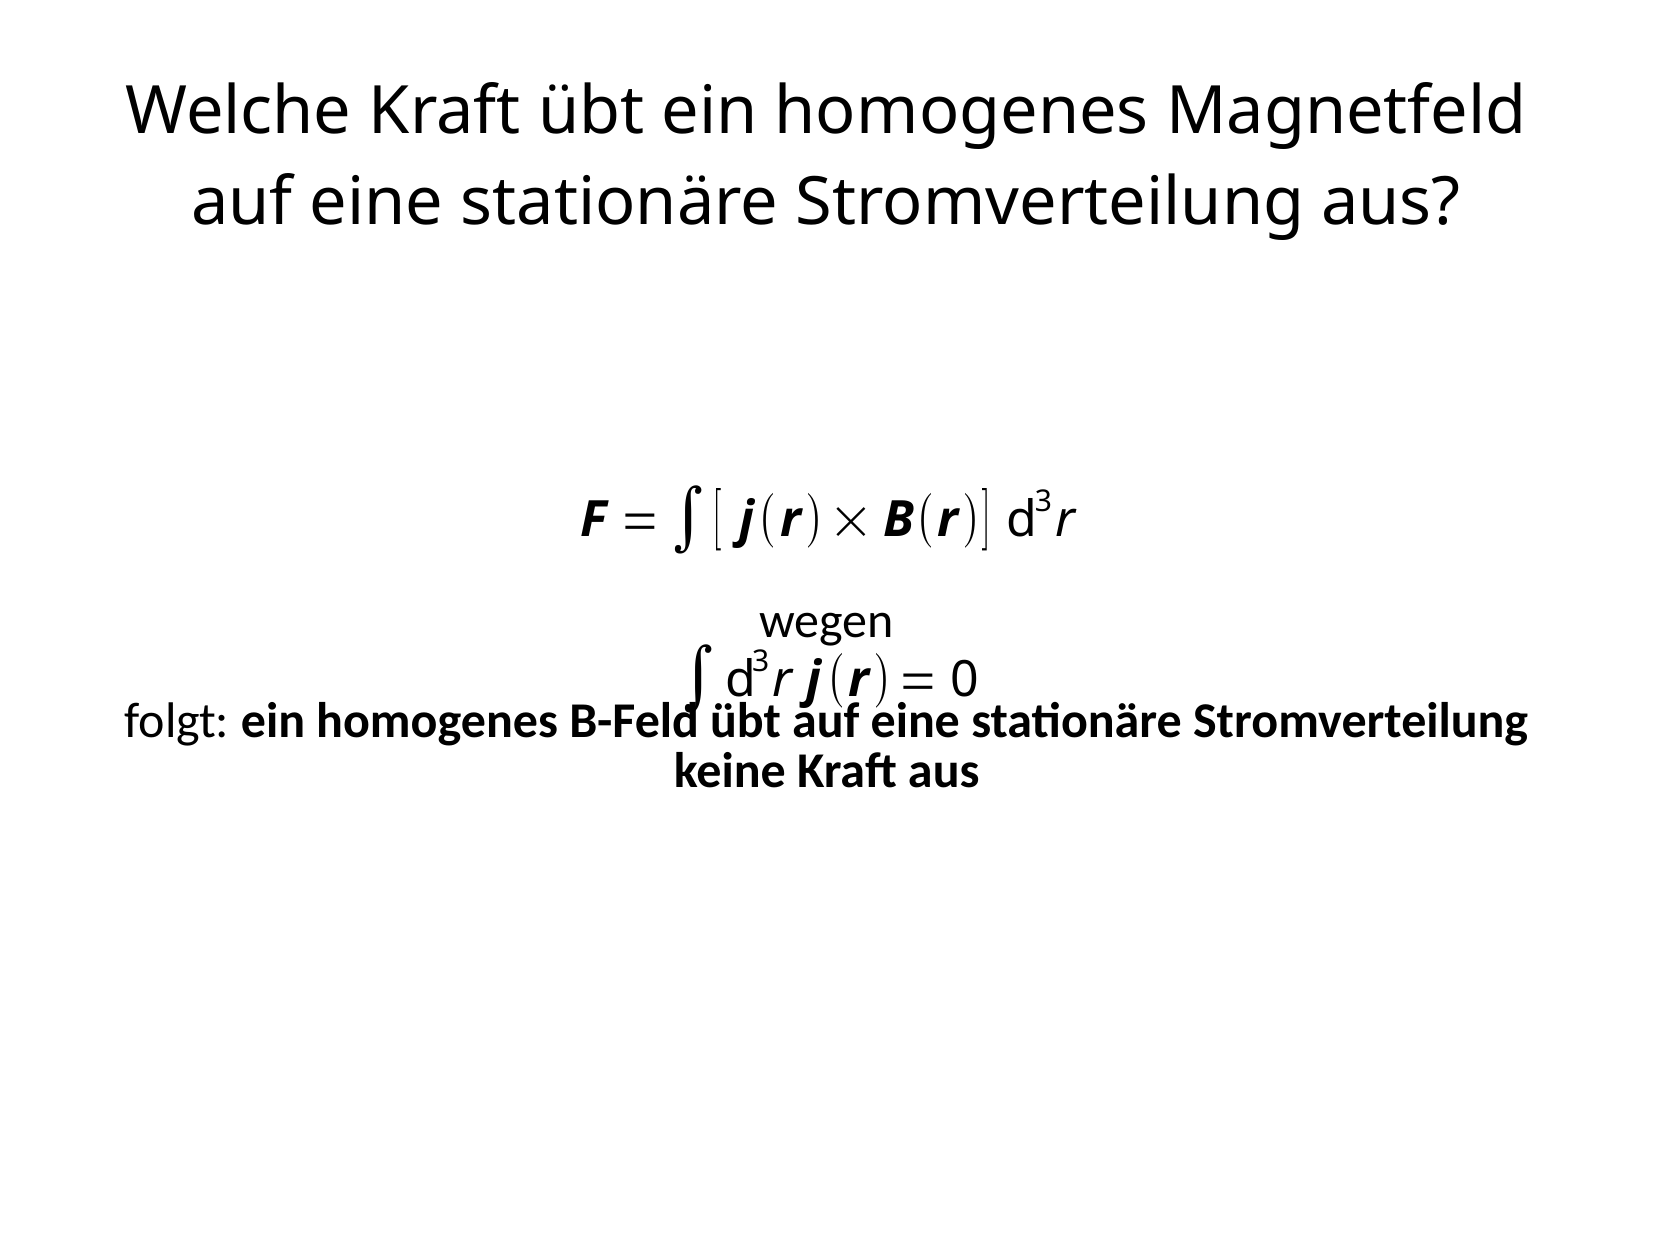

# Welche Kraft übt ein homogenes Magnetfeld auf eine stationäre Stromverteilung aus?
wegen
folgt: ein homogenes B-Feld übt auf eine stationäre Stromverteilung keine Kraft aus